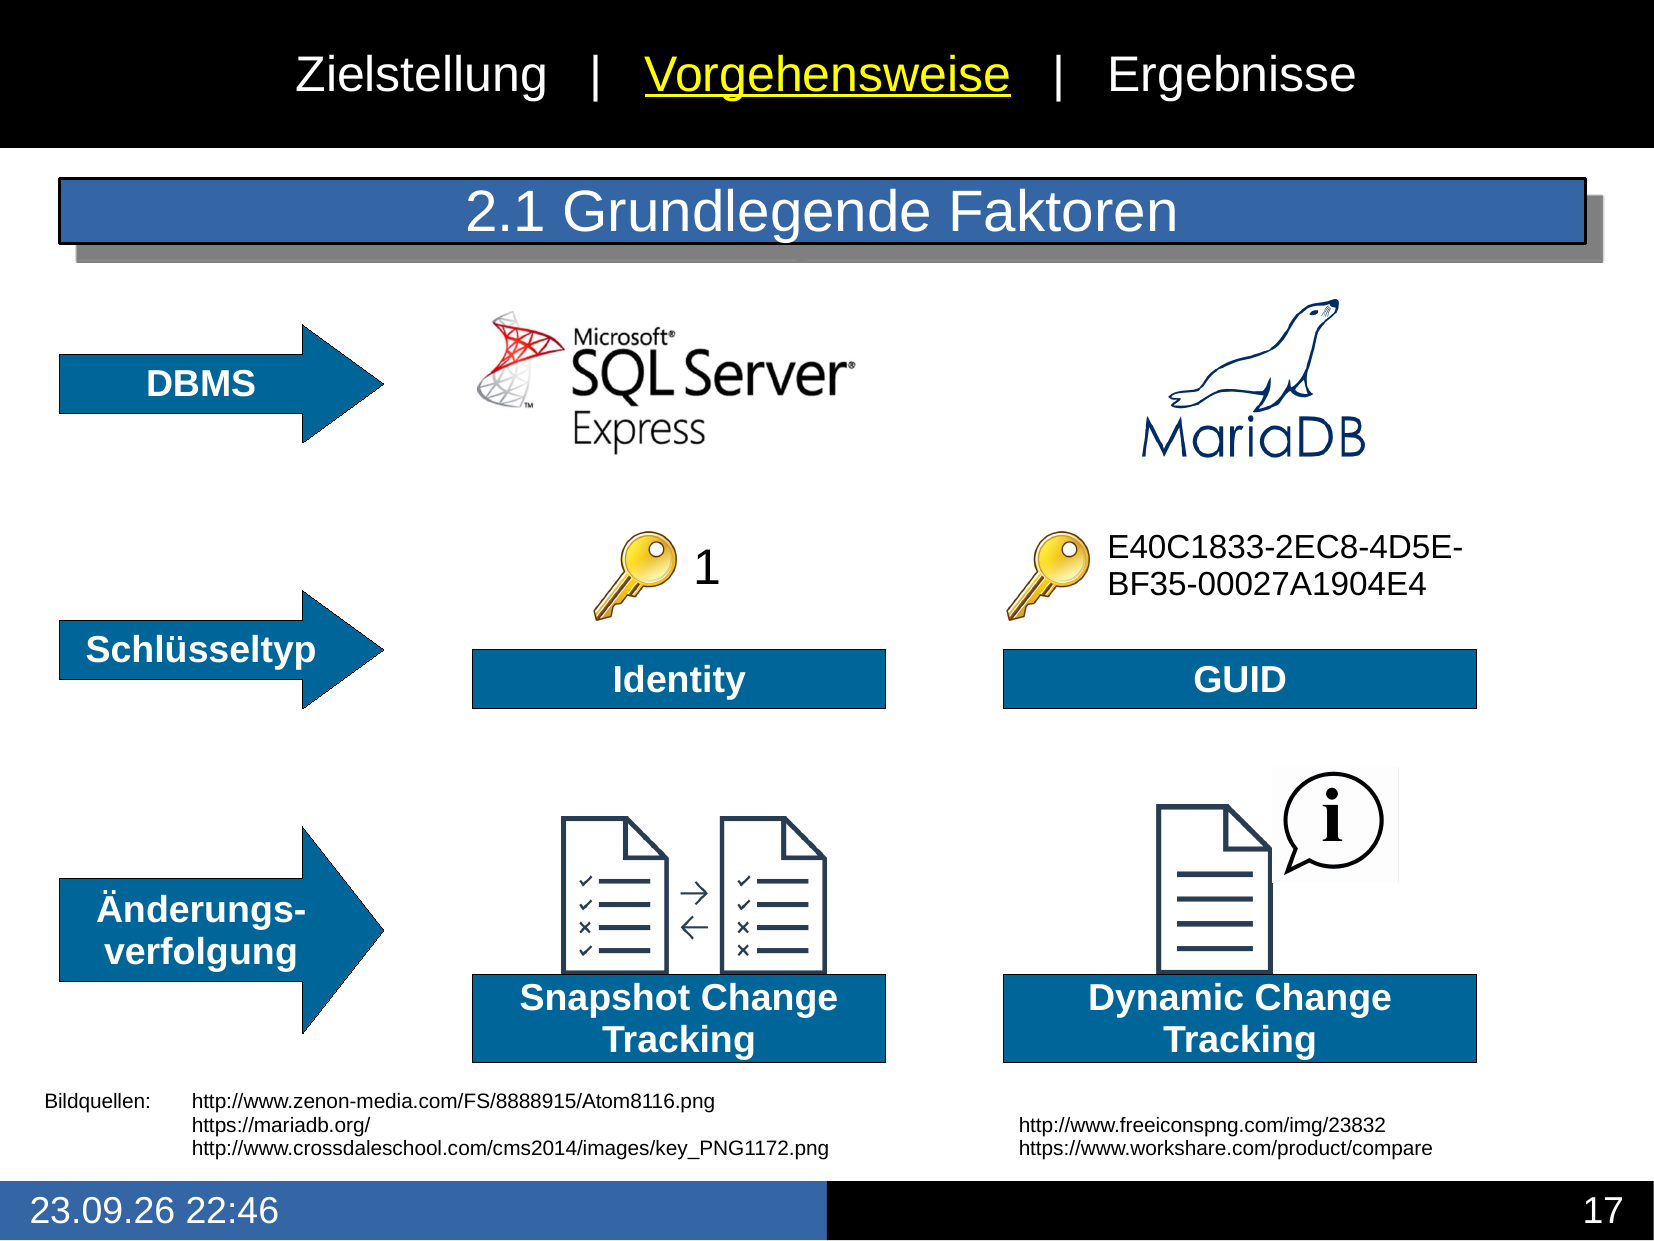

Zielstellung | Vorgehensweise | Ergebnisse
2.1 Grundlegende Faktoren
DBMS
#
E40C1833-2EC8-4D5E-BF35-00027A1904E4
1
Schlüsseltyp
Identity
GUID
Änderungs-verfolgung
Snapshot Change Tracking
Dynamic Change Tracking
Bildquellen: 	http://www.zenon-media.com/FS/8888915/Atom8116.png
		https://mariadb.org/
		http://www.crossdaleschool.com/cms2014/images/key_PNG1172.png
		http://www.freeiconspng.com/img/23832
		https://www.workshare.com/product/compare
17